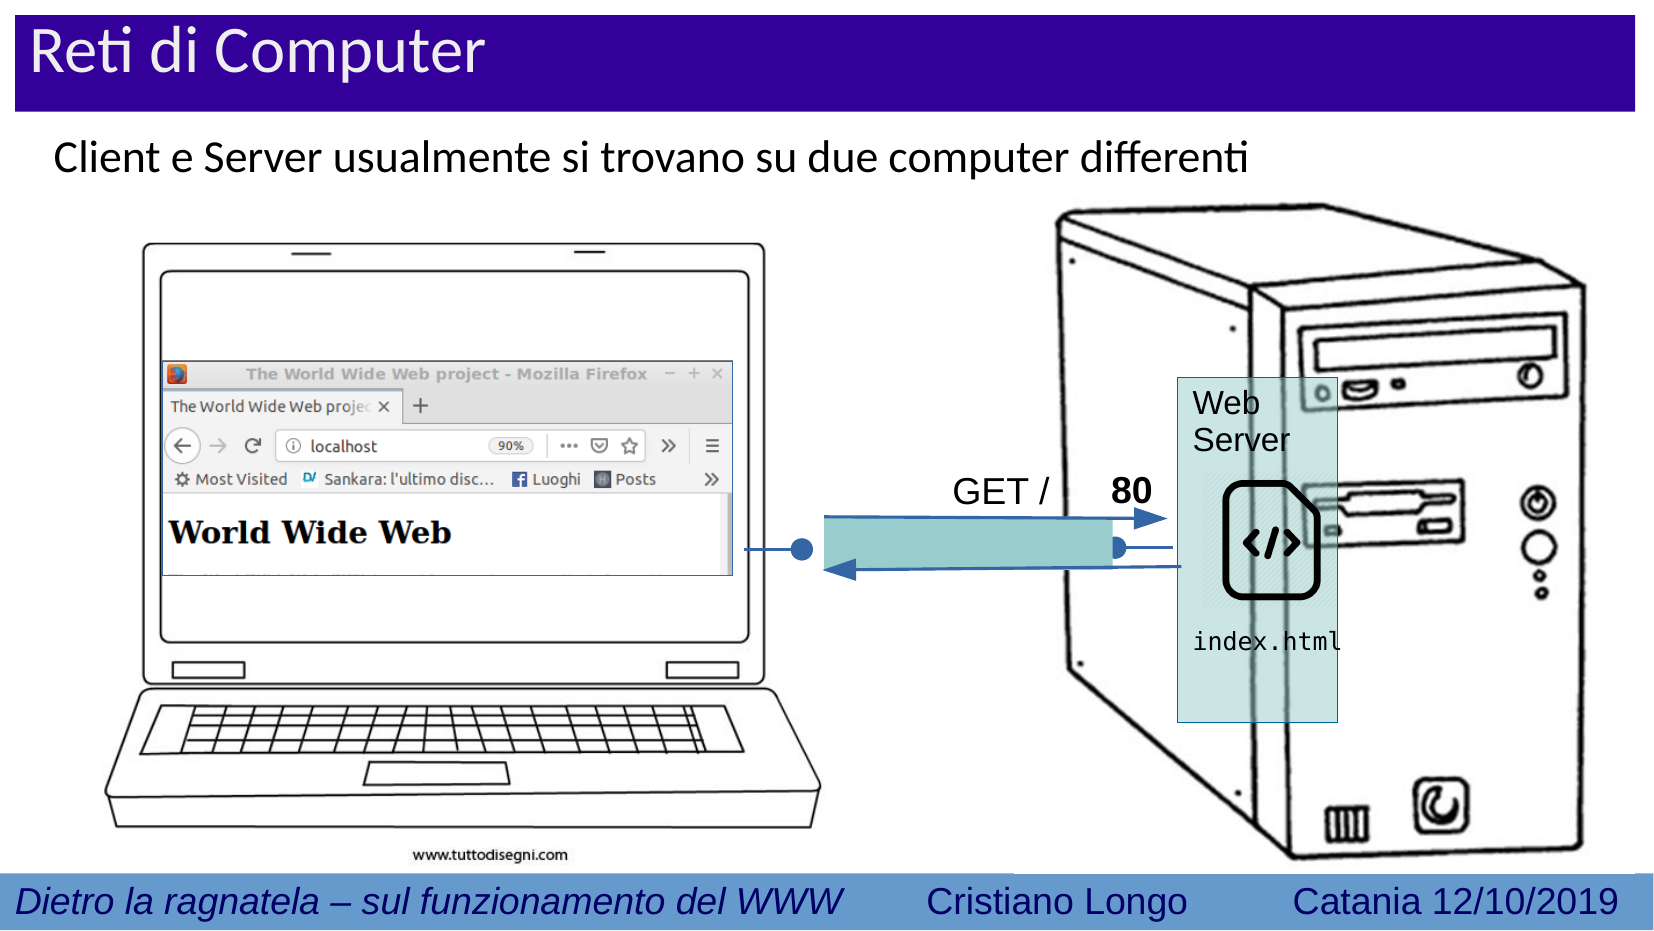

Reti di Computer
Client e Server usualmente si trovano su due computer differenti
Web Server
80
GET /
index.html
Dietro la ragnatela – sul funzionamento del WWW Cristiano Longo Catania 12/10/2019